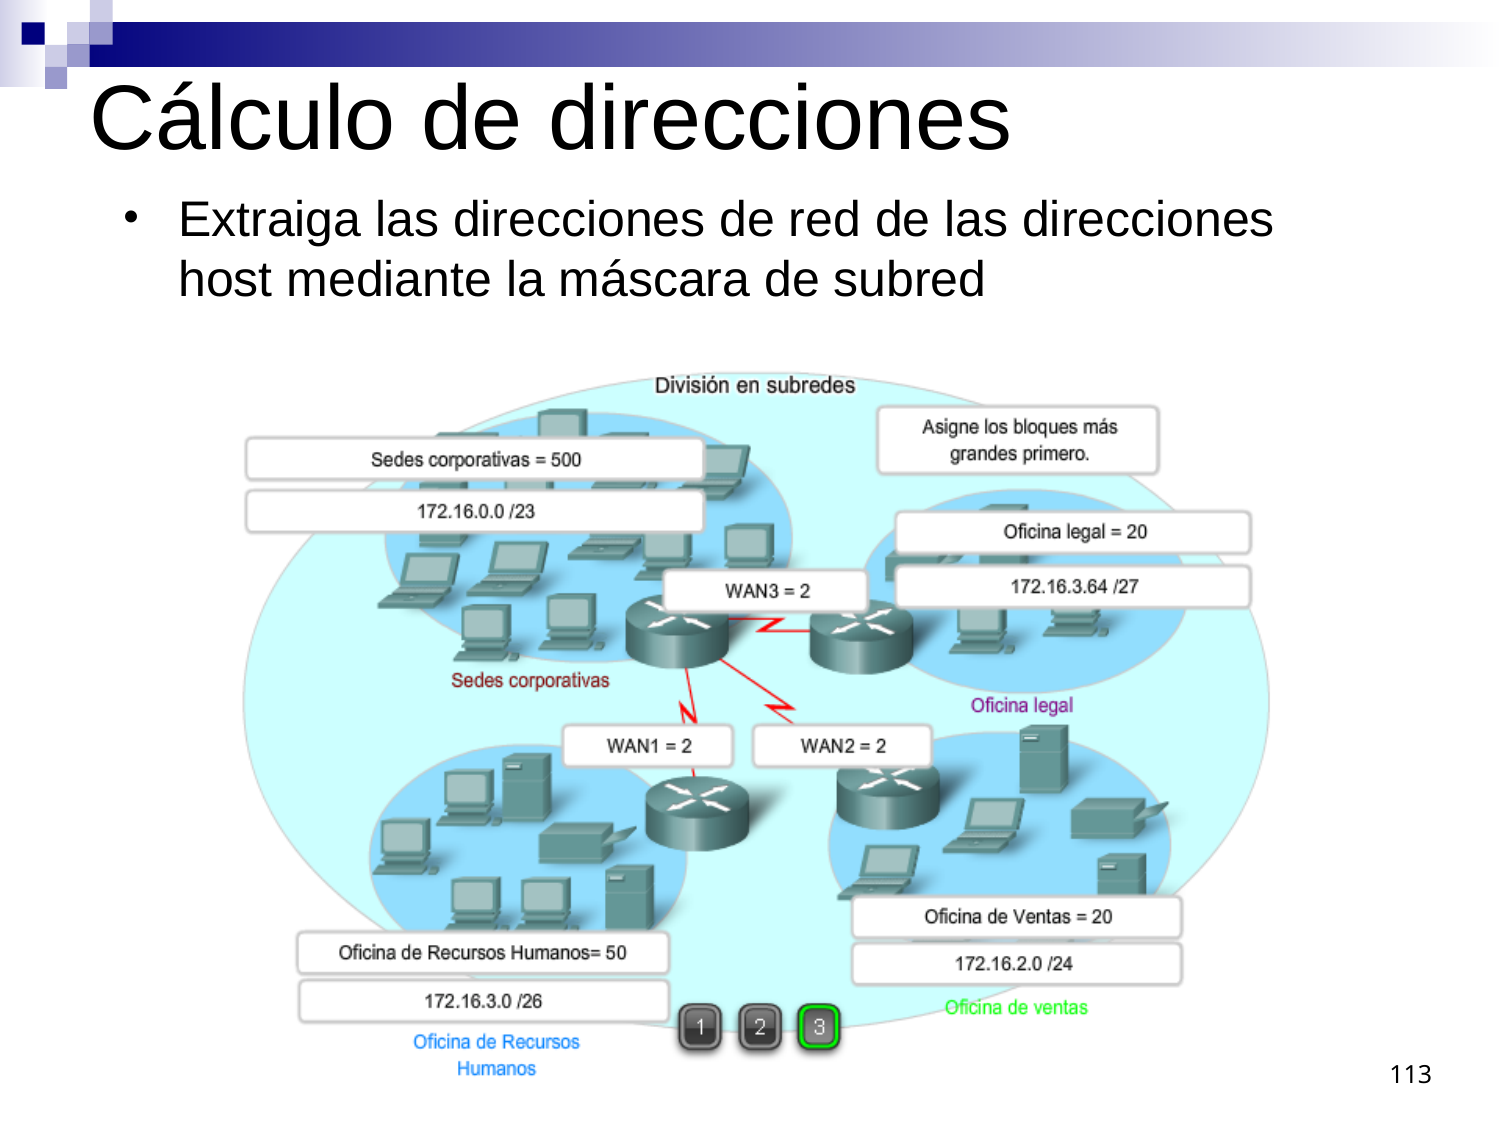

Cálculo de direcciones
Extraiga las direcciones de red de las direcciones host mediante la máscara de subred